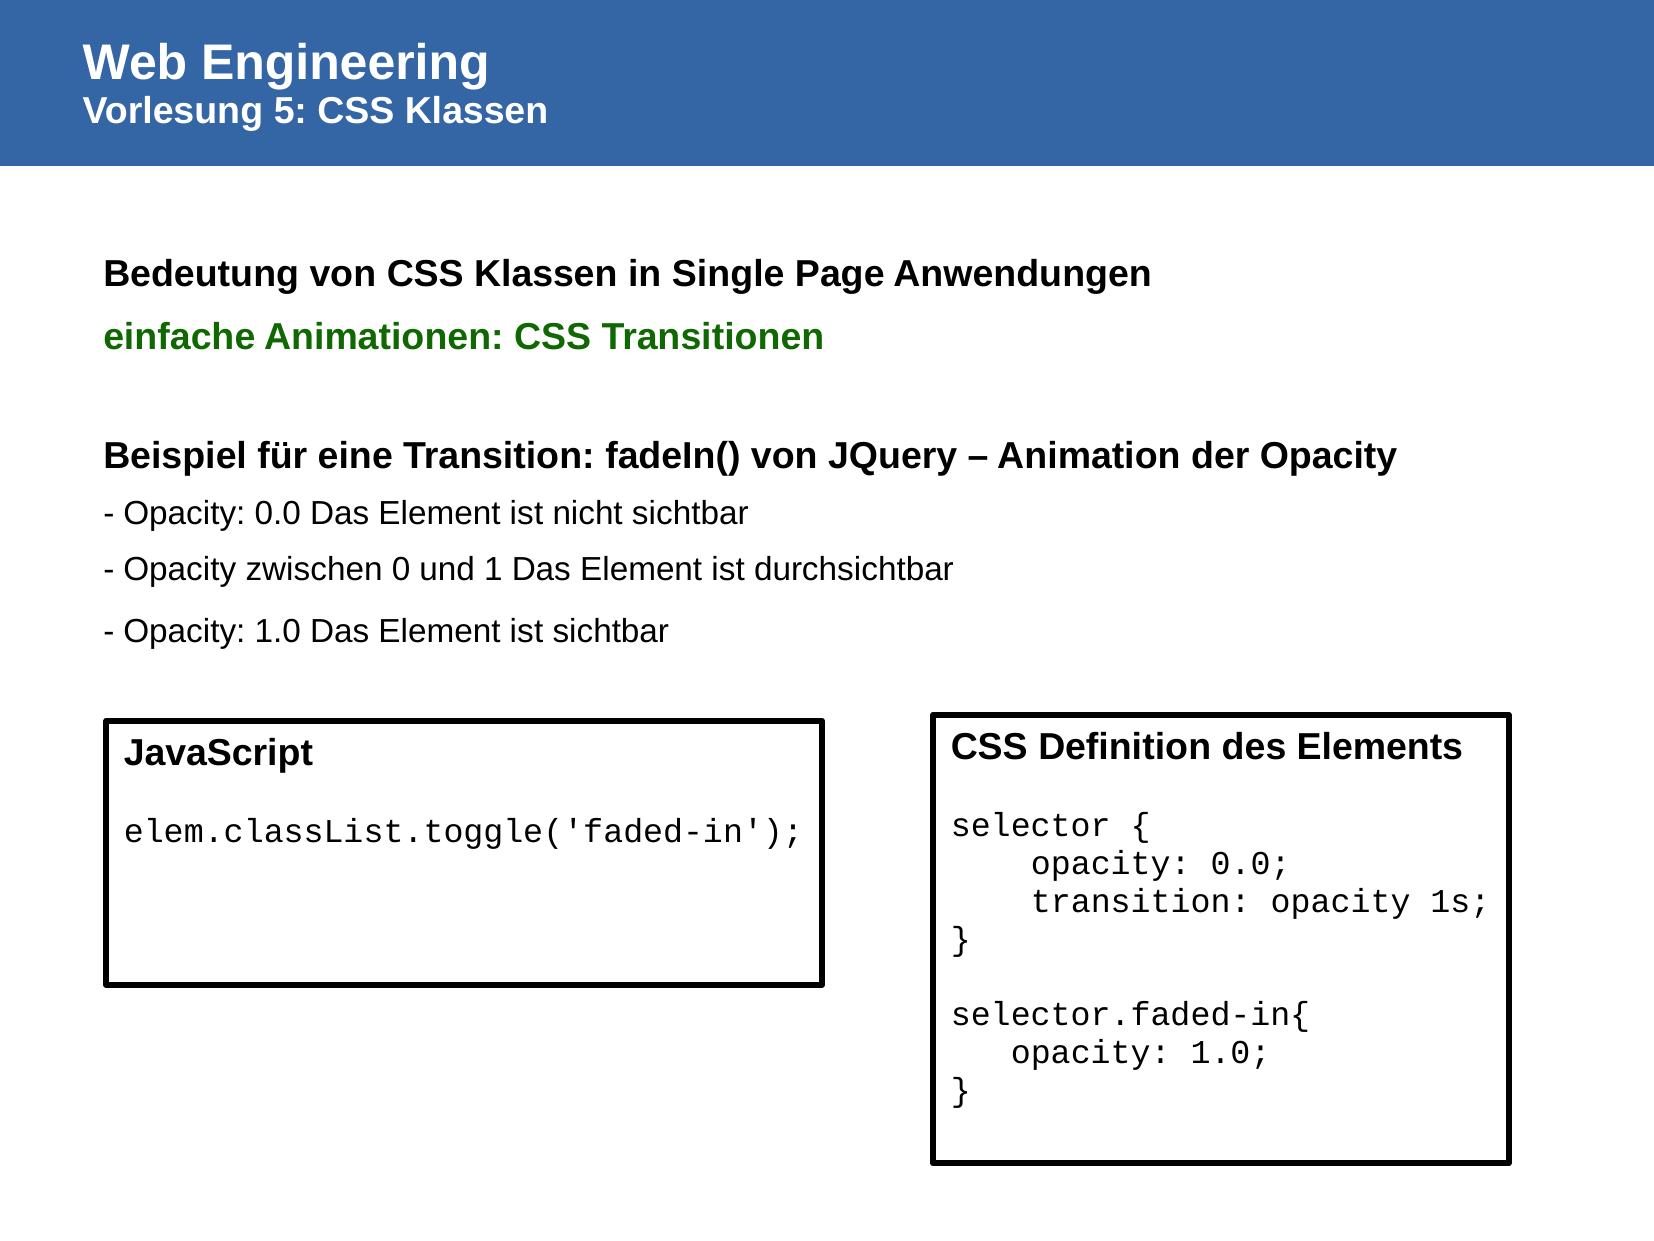

# Web Engineering Vorlesung 5: CSS Klassen
Bedeutung von CSS Klassen in Single Page Anwendungen
einfache Animationen: CSS Transitionen
Beispiel für eine Transition: fadeIn() von JQuery – Animation der Opacity
- Opacity: 0.0 Das Element ist nicht sichtbar
- Opacity zwischen 0 und 1 Das Element ist durchsichtbar
- Opacity: 1.0 Das Element ist sichtbar
CSS Definition des Elements
selector {
 opacity: 0.0;
 transition: opacity 1s;
}
selector.faded-in{
 opacity: 1.0;
}
JavaScript
elem.classList.toggle('faded-in');